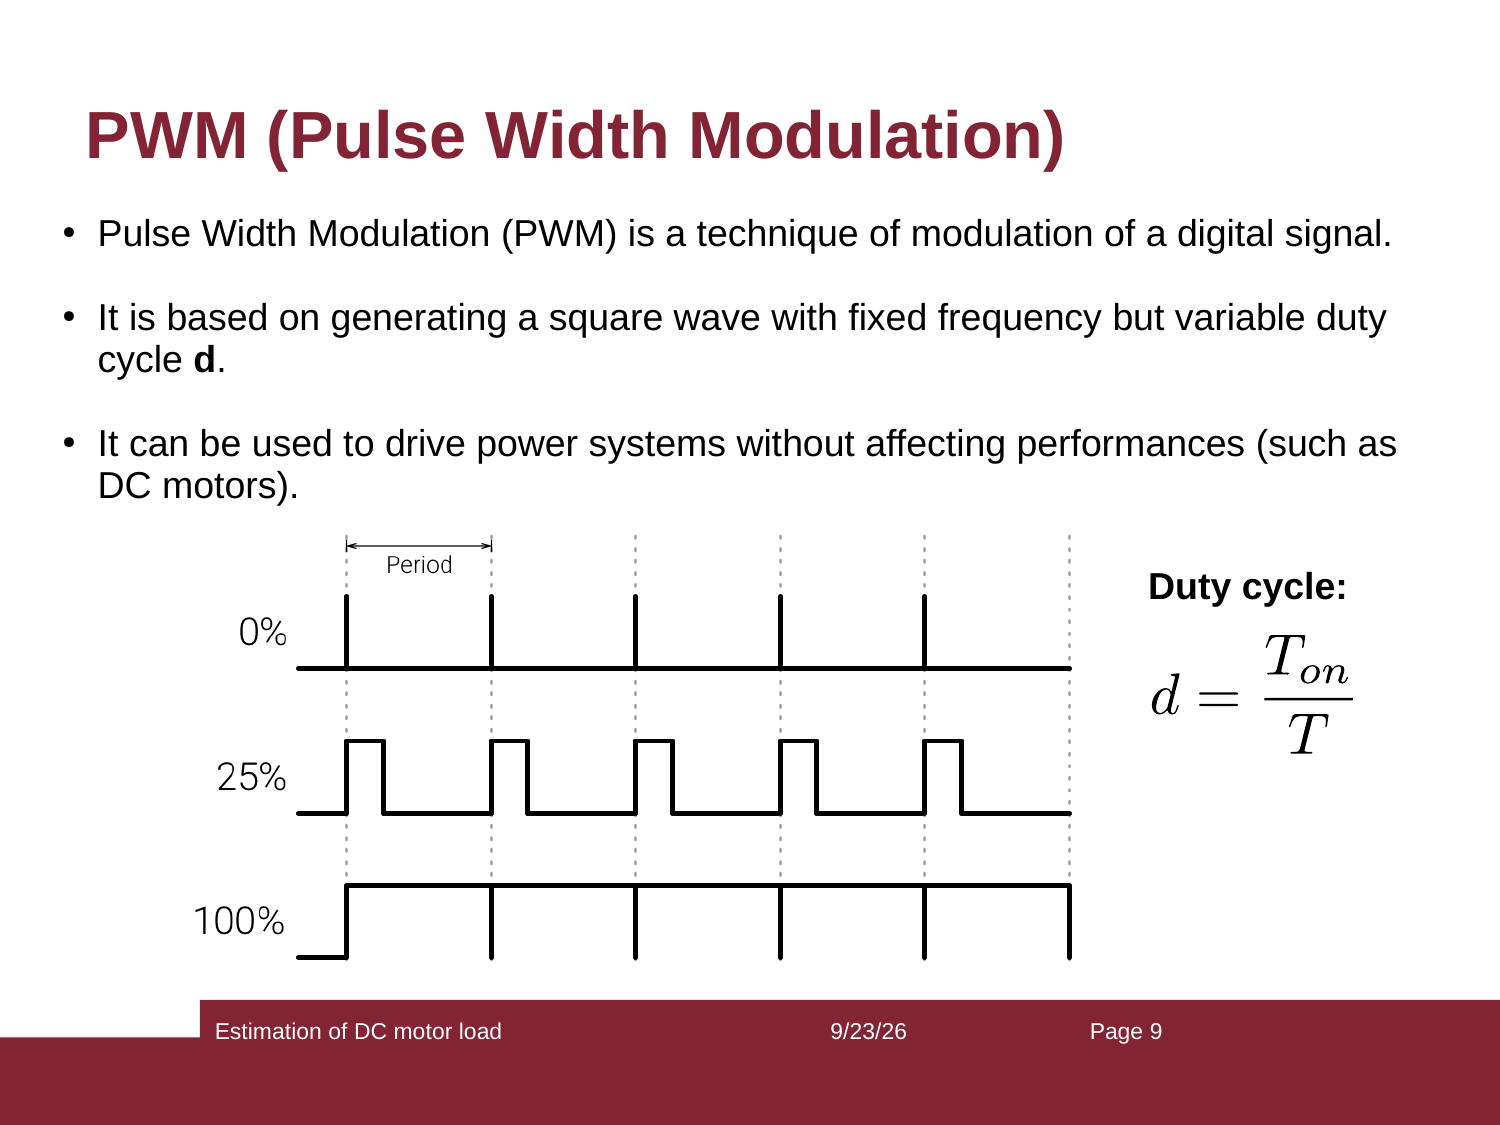

# PWM (Pulse Width Modulation)
Pulse Width Modulation (PWM) is a technique of modulation of a digital signal.
It is based on generating a square wave with fixed frequency but variable duty cycle d.
It can be used to drive power systems without affecting performances (such as DC motors).
Duty cycle:
Estimation of DC motor load
Page 9